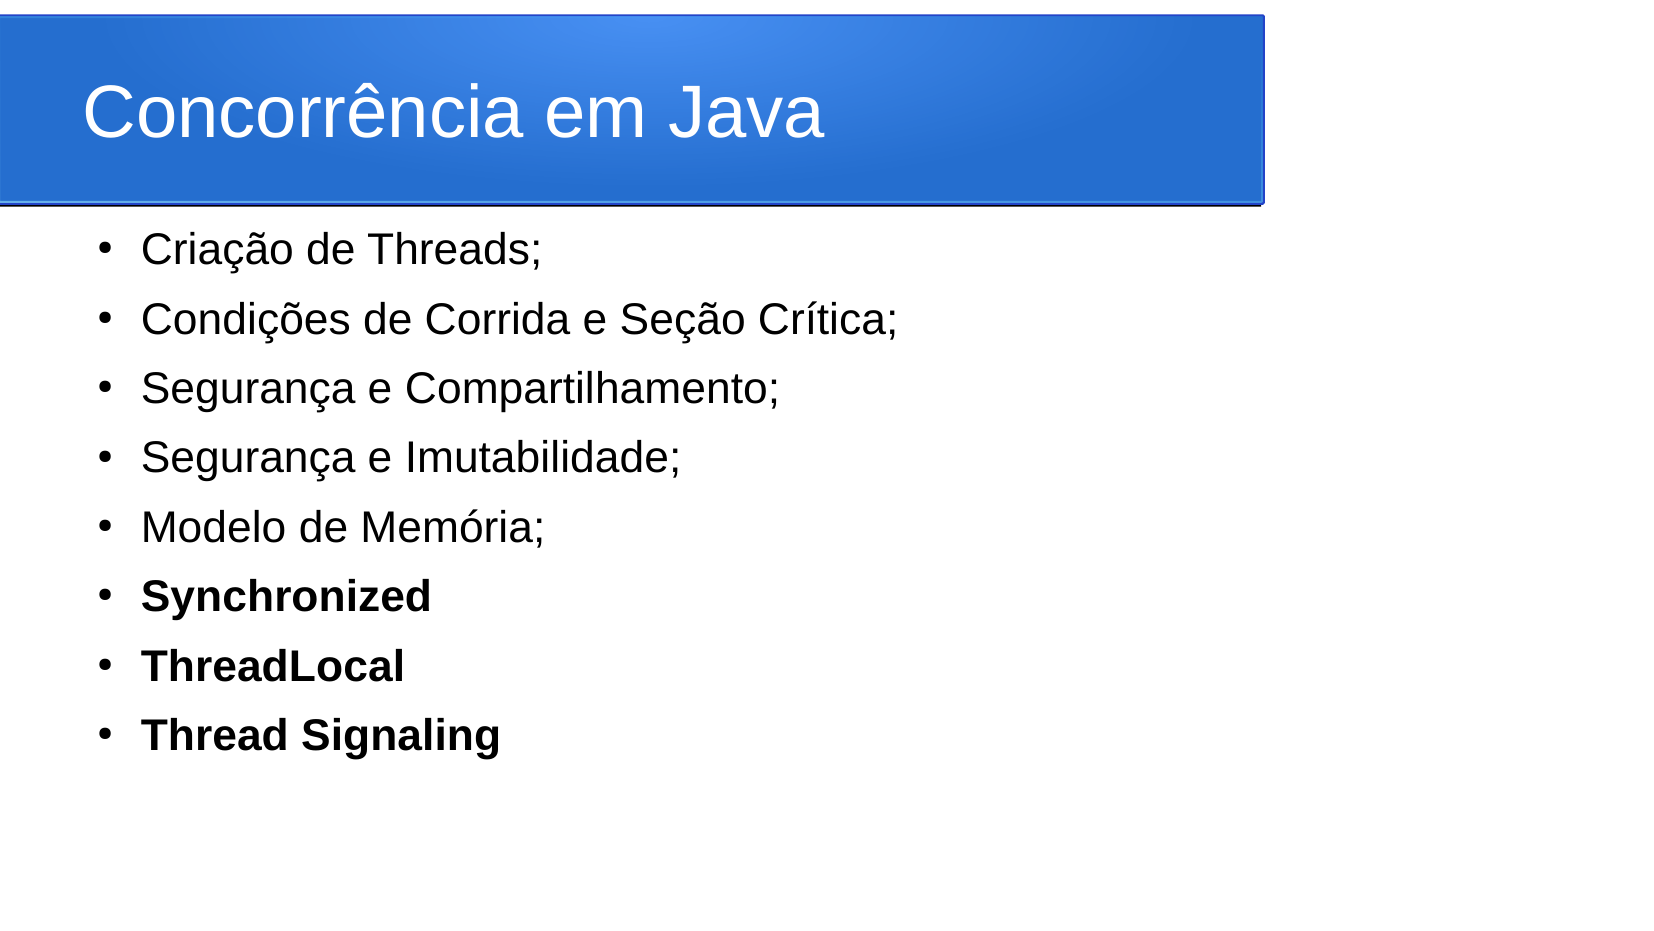

# Concorrência em Java
Criação de Threads;
Condições de Corrida e Seção Crítica;
Segurança e Compartilhamento;
Segurança e Imutabilidade;
Modelo de Memória;
Synchronized
ThreadLocal
Thread Signaling